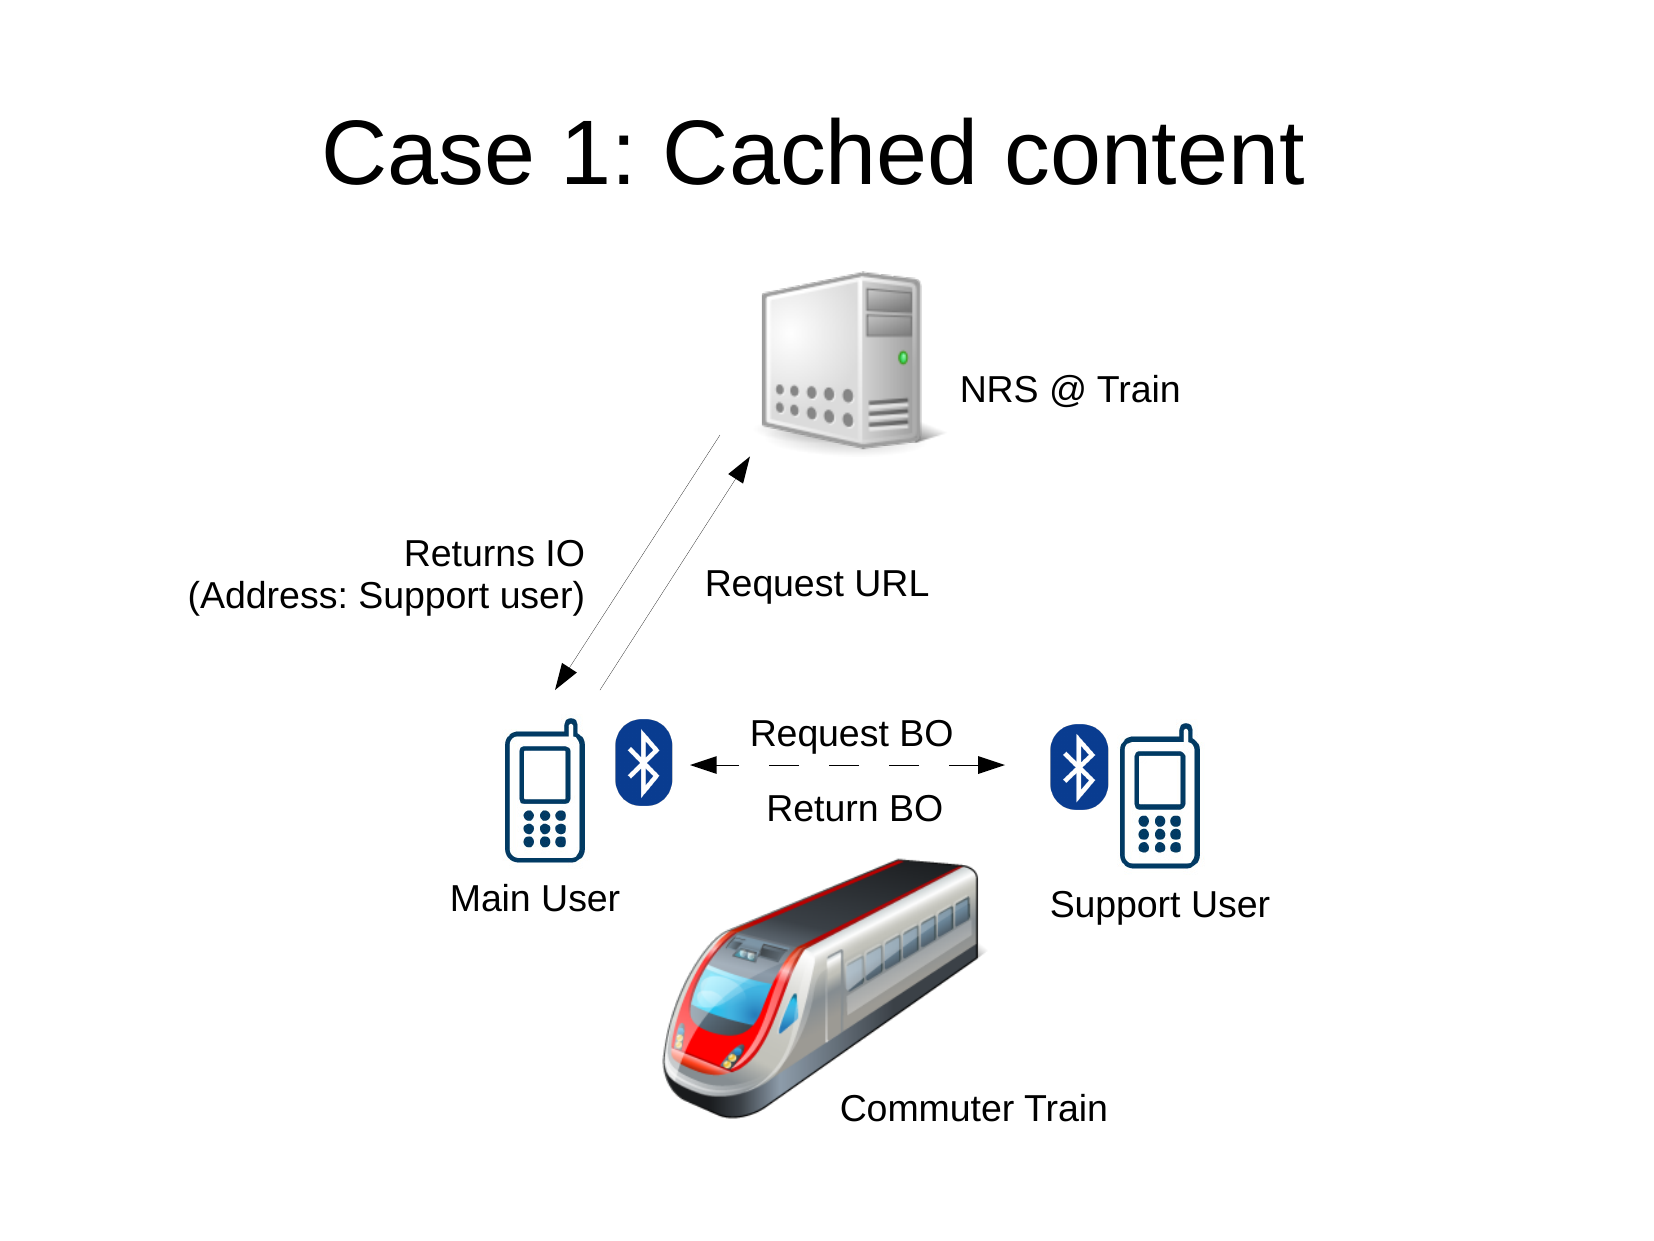

# Case 1: Cached content
NRS @ Train
Returns IO
(Address: Support user)
Request URL
Request BO
Return BO
Main User
Support User
Commuter Train